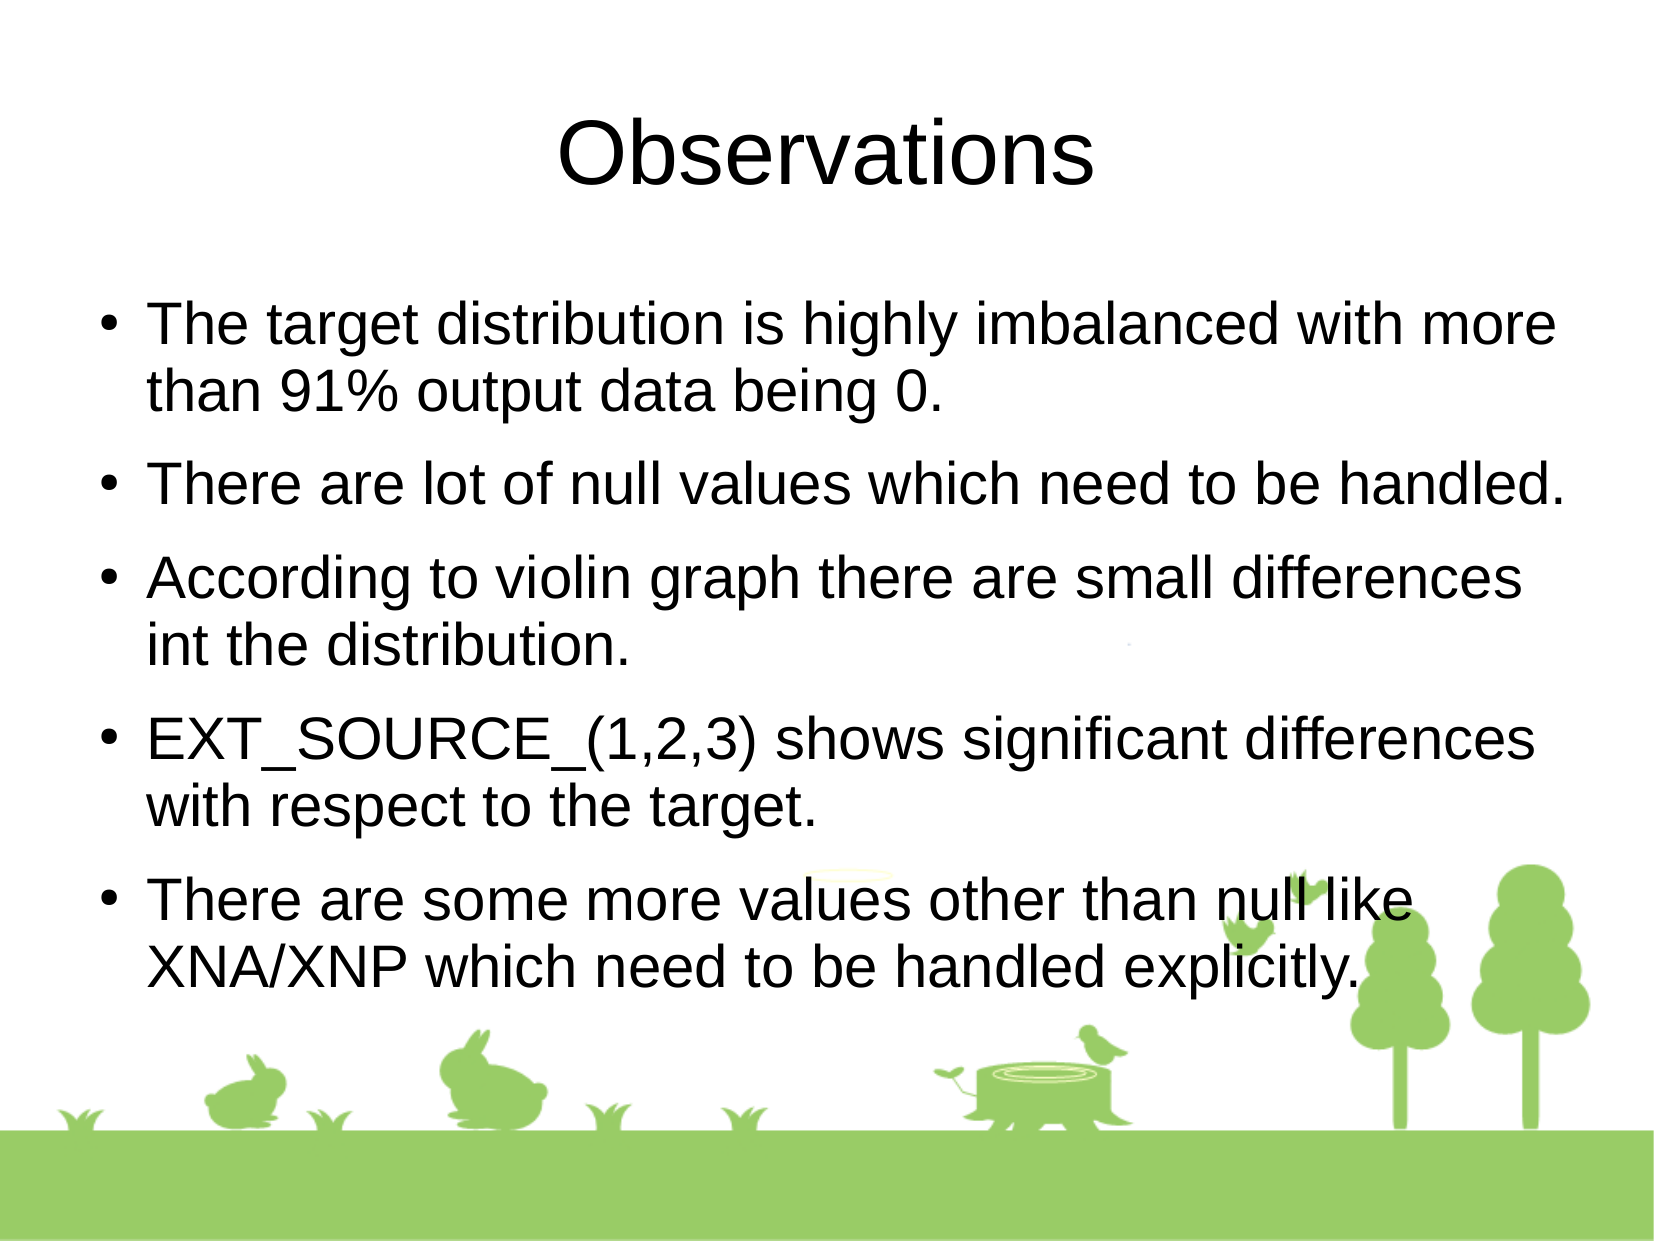

# Observations
The target distribution is highly imbalanced with more than 91% output data being 0.
There are lot of null values which need to be handled.
According to violin graph there are small differences int the distribution.
EXT_SOURCE_(1,2,3) shows significant differences with respect to the target.
There are some more values other than null like XNA/XNP which need to be handled explicitly.